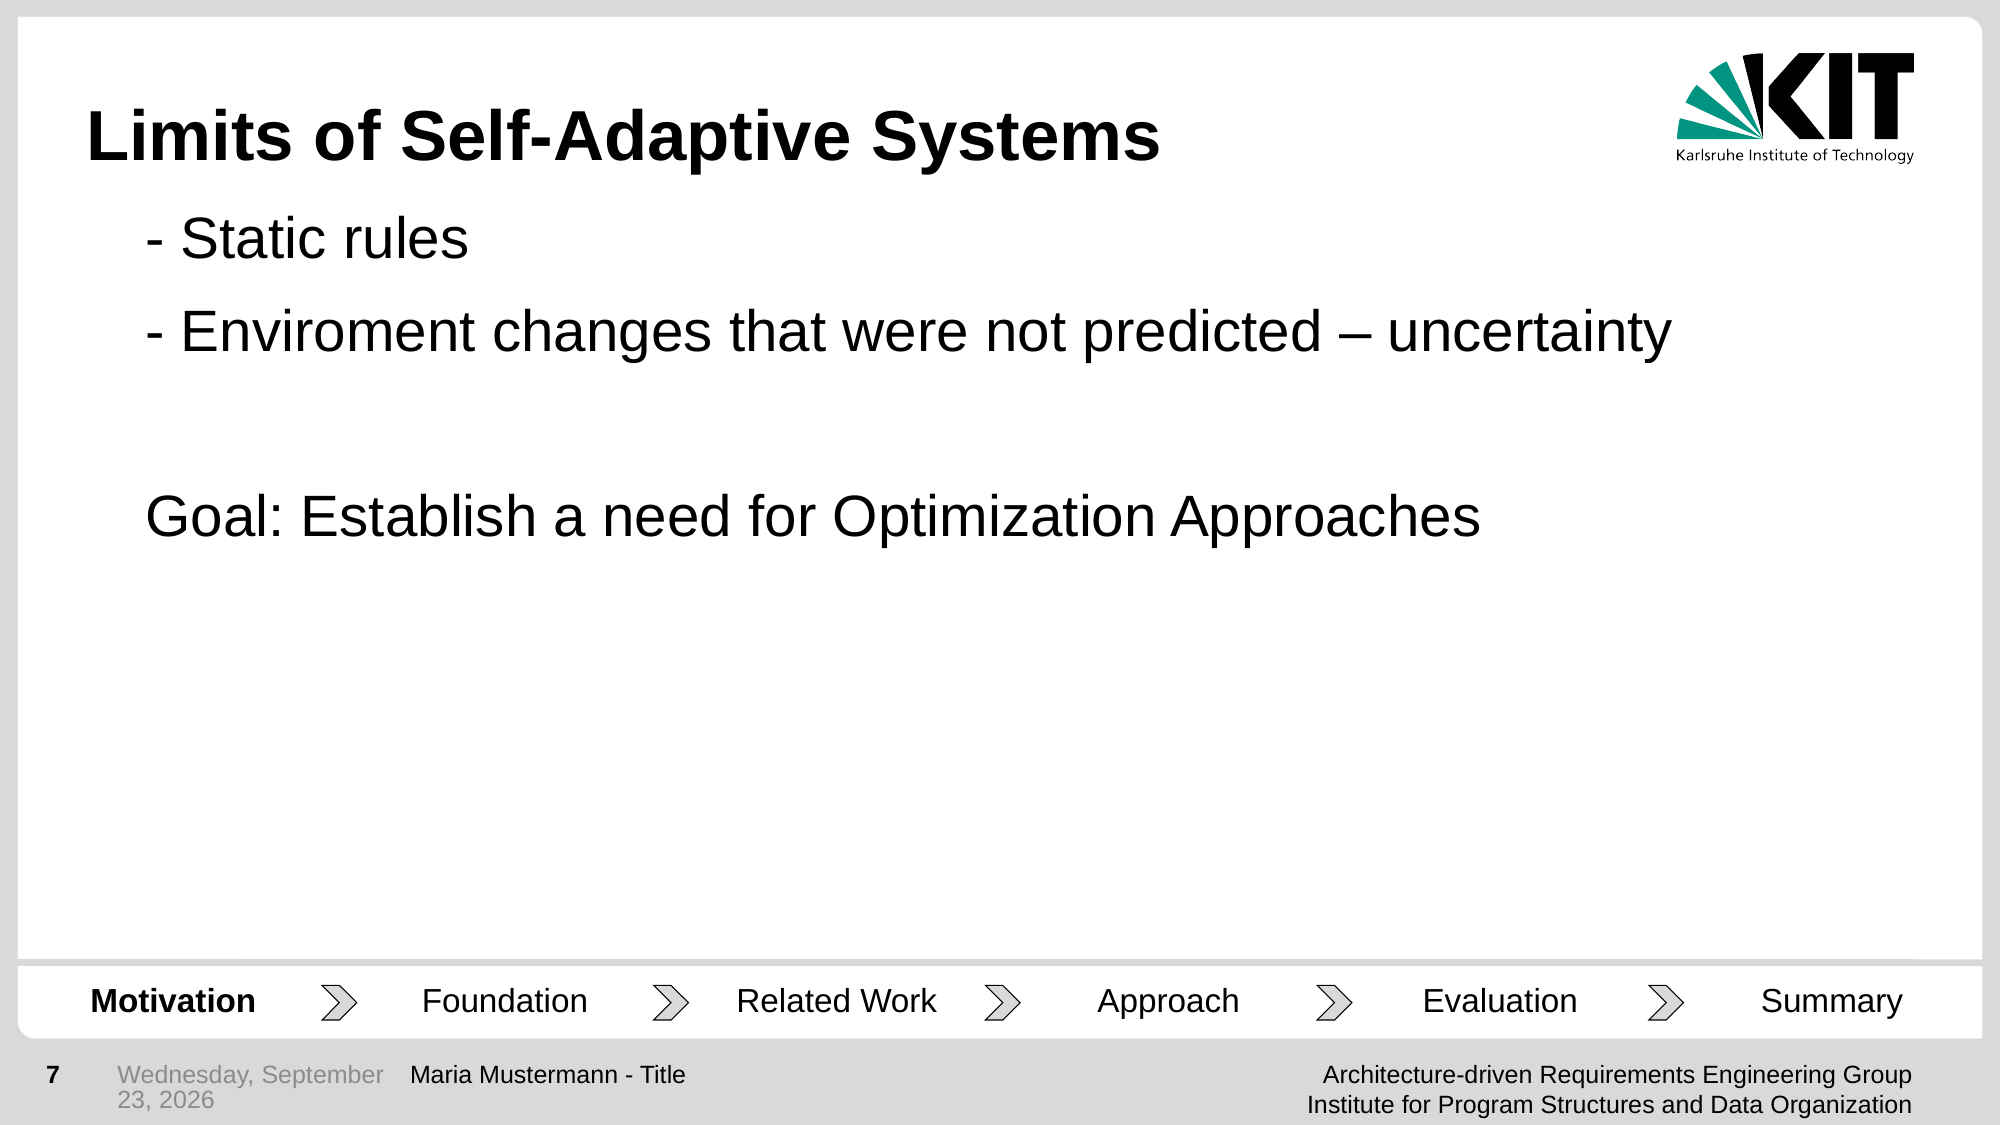

# Limits of Self-Adaptive Systems
- Static rules
- Enviroment changes that were not predicted – uncertainty
Goal: Establish a need for Optimization Approaches
Foundation
Related Work
Approach
Evaluation
Summary
Motivation